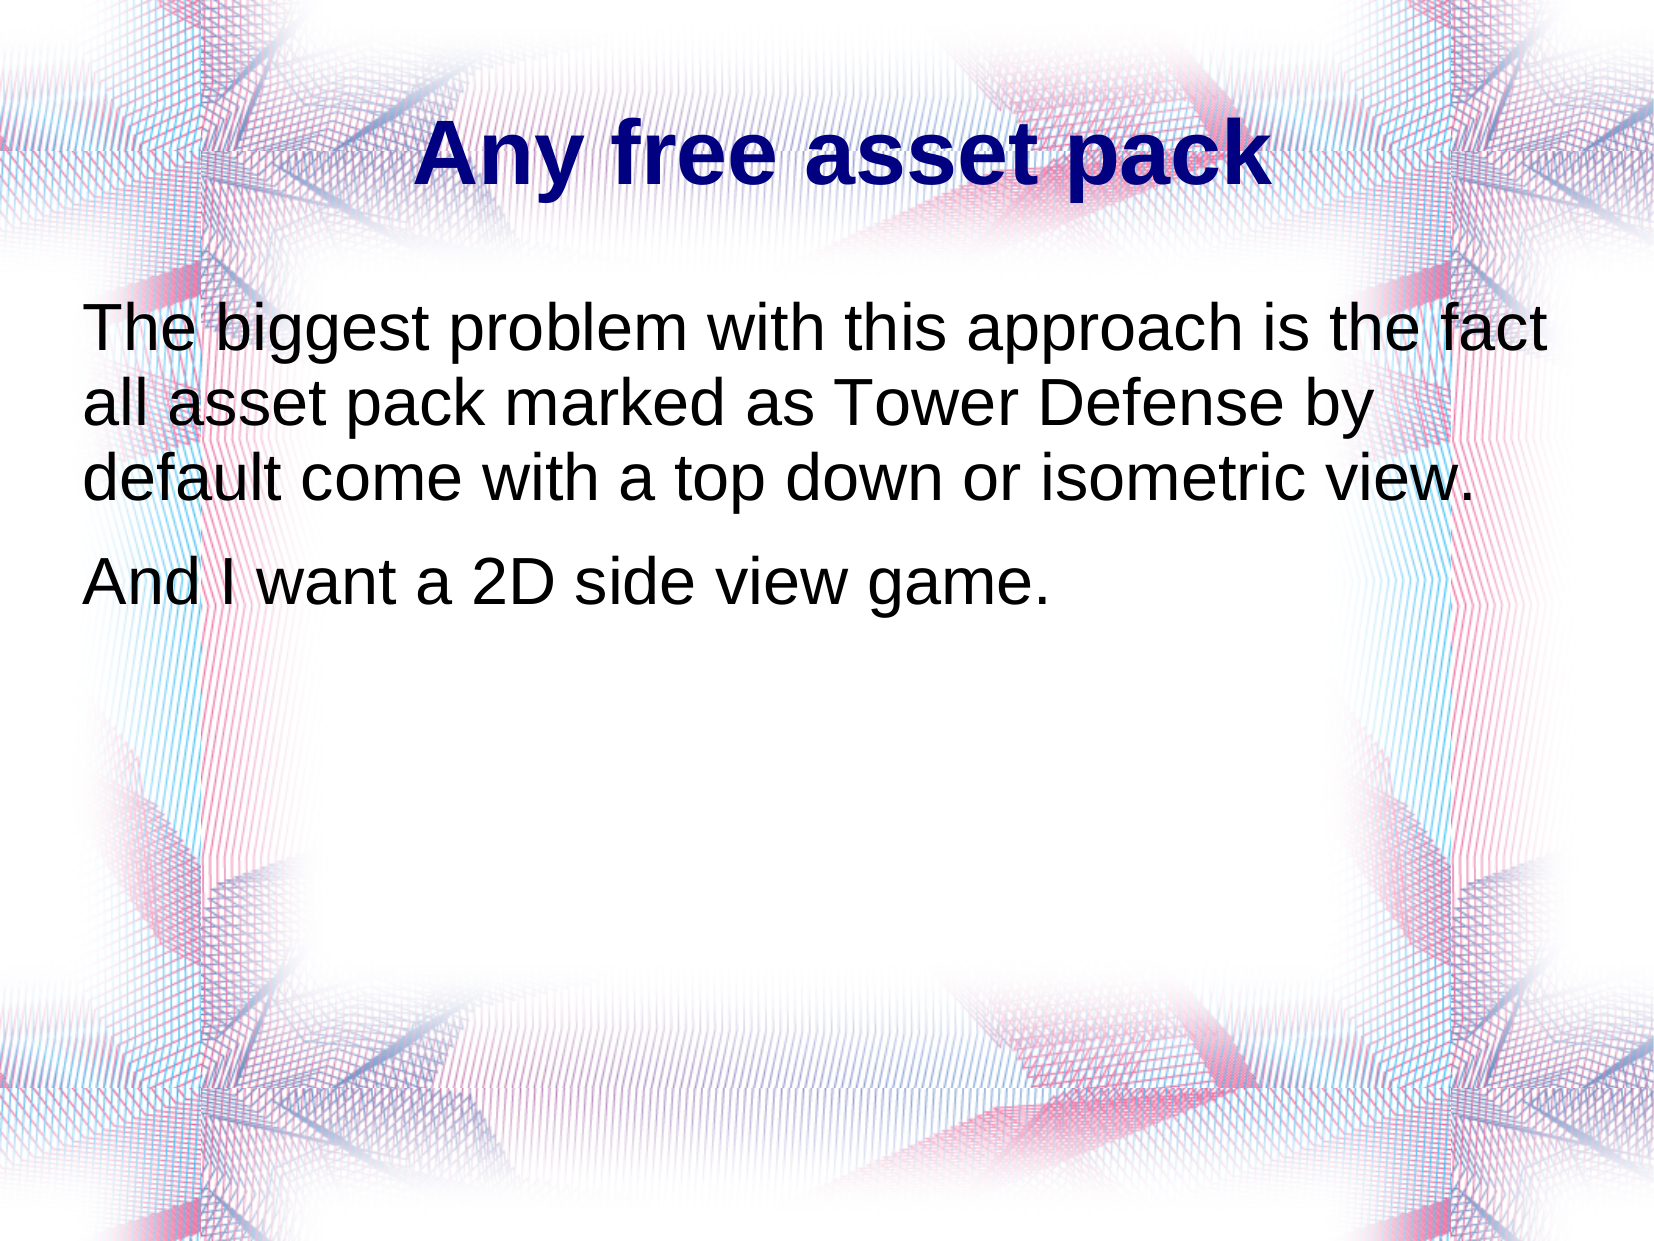

# Any free asset pack
The biggest problem with this approach is the fact all asset pack marked as Tower Defense by default come with a top down or isometric view.
And I want a 2D side view game.